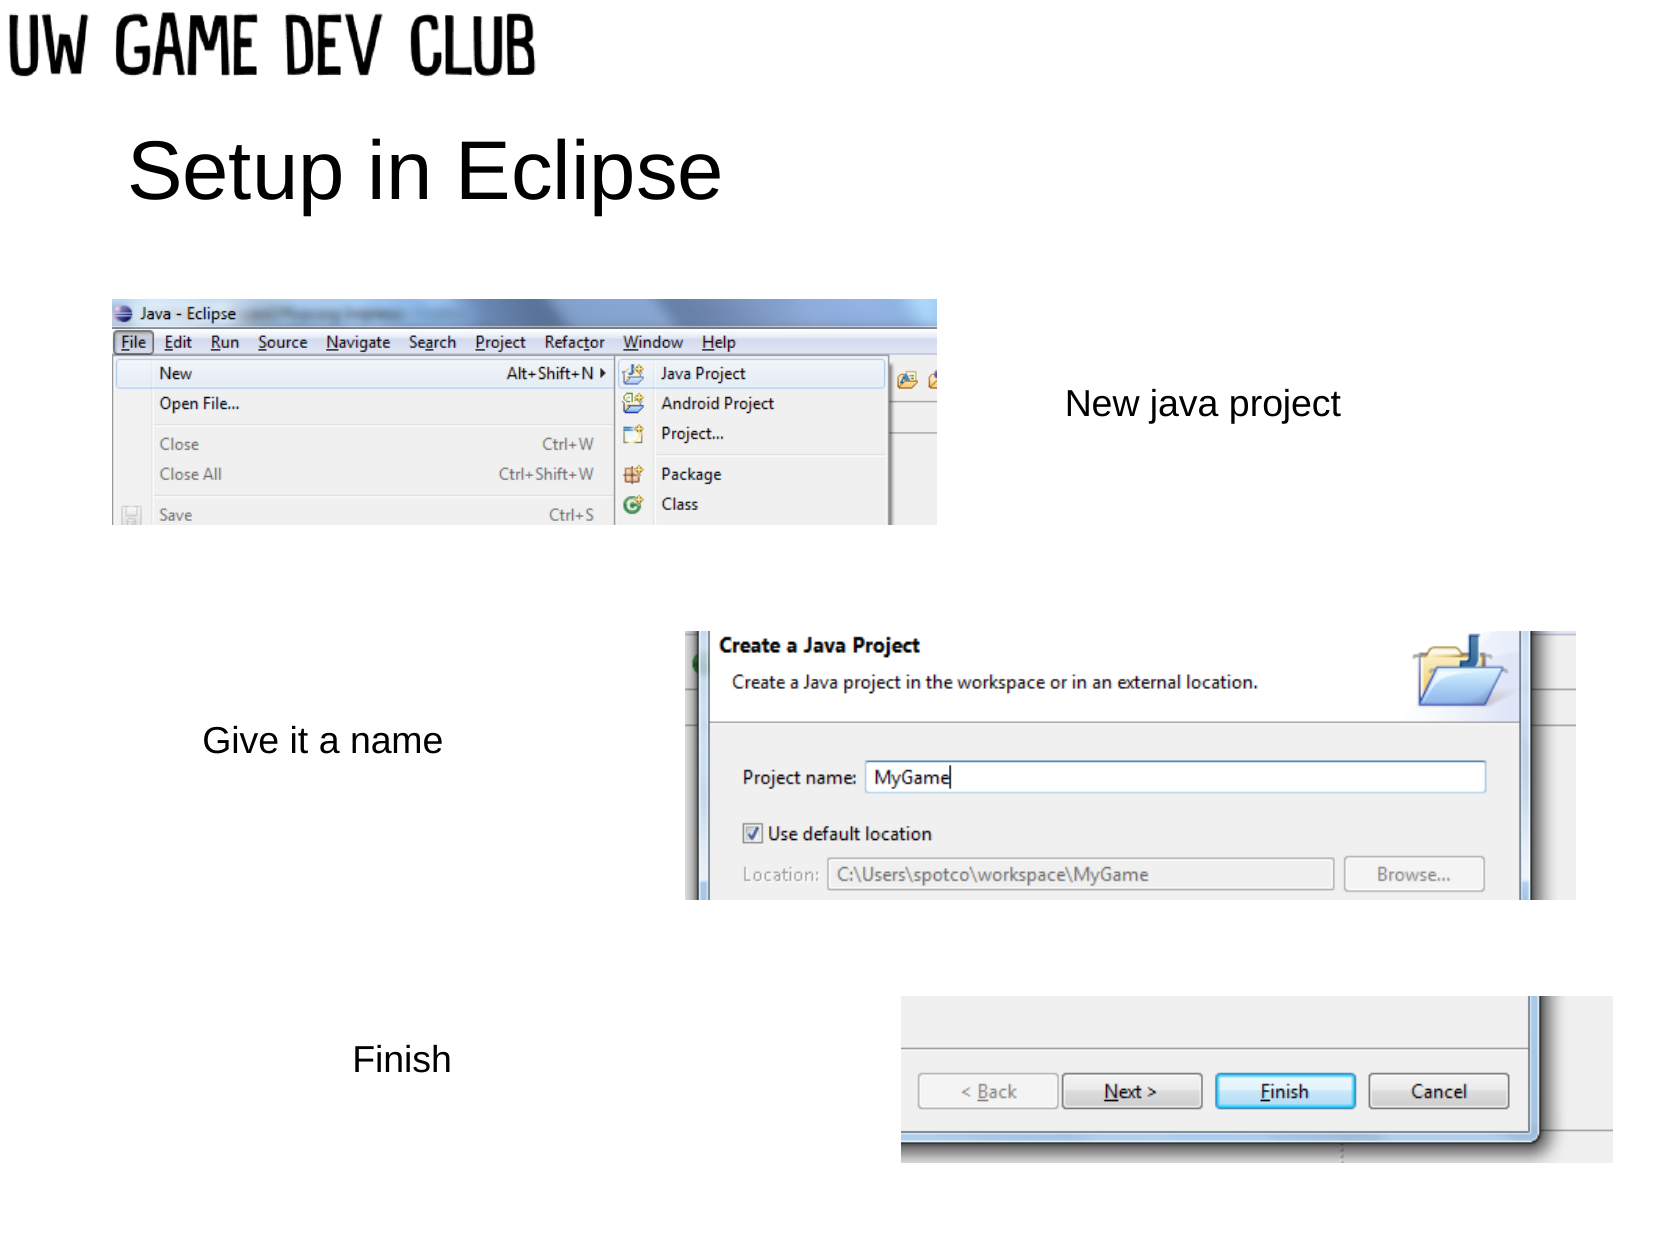

Setup in Eclipse
New java project
Give it a name
Finish